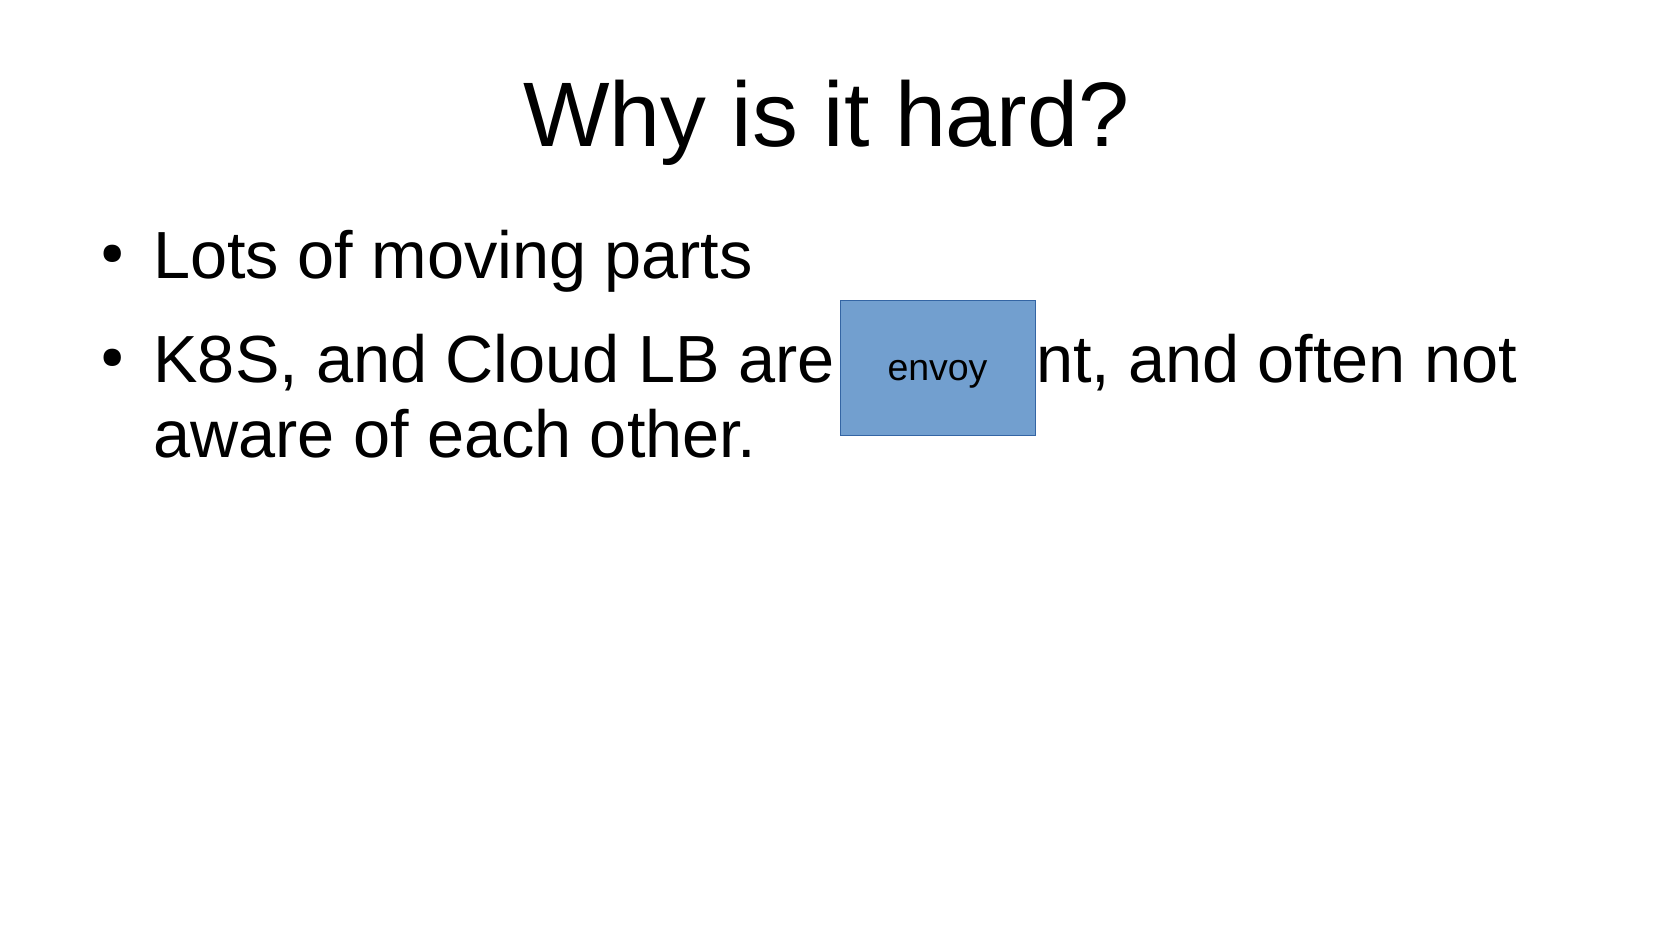

# Why is it hard?
Lots of moving parts
K8S, and Cloud LB are different, and often not aware of each other.
envoy